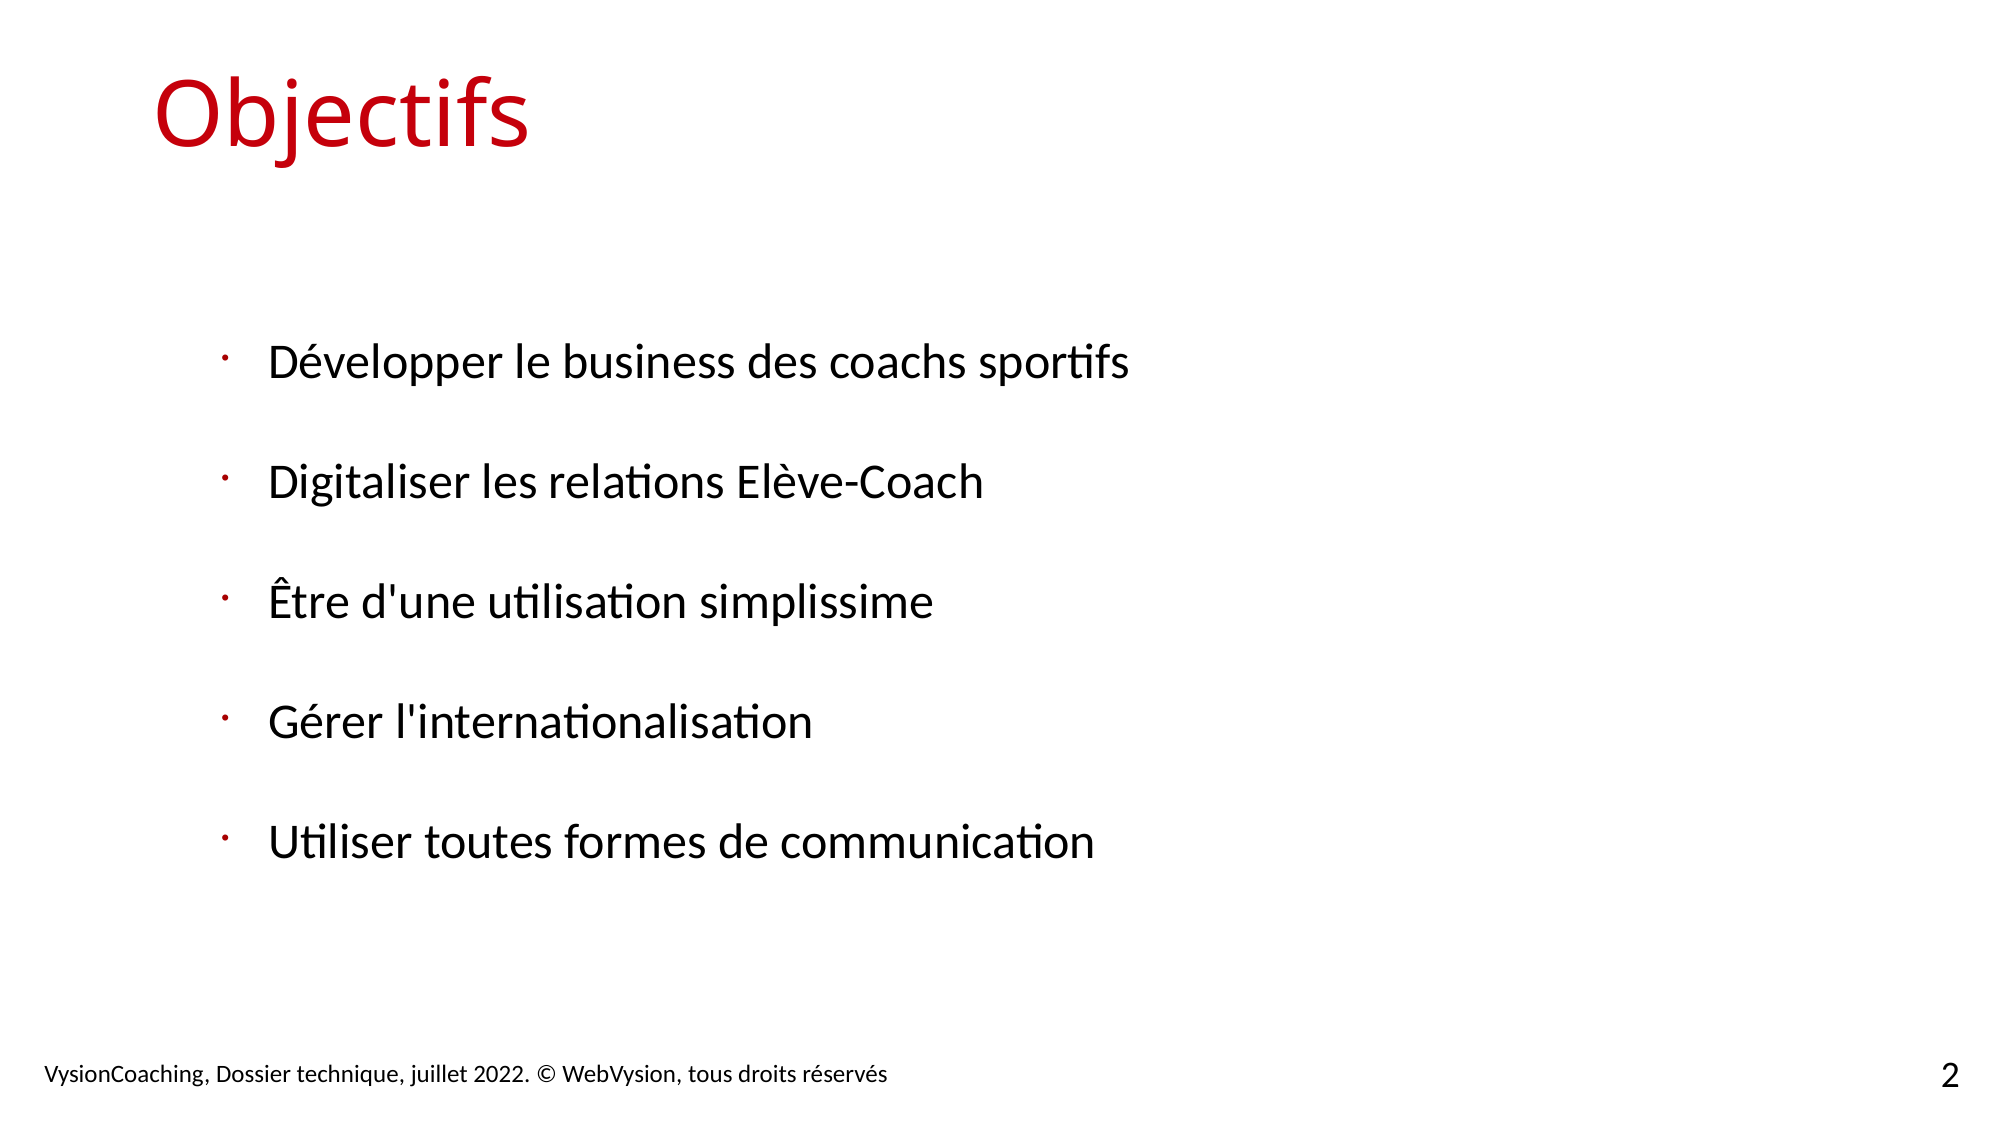

# Objectifs
Développer le business des coachs sportifs
Digitaliser les relations Elève-Coach
Être d'une utilisation simplissime
Gérer l'internationalisation
Utiliser toutes formes de communication
VysionCoaching, Dossier technique, juillet 2022. © WebVysion, tous droits réservés